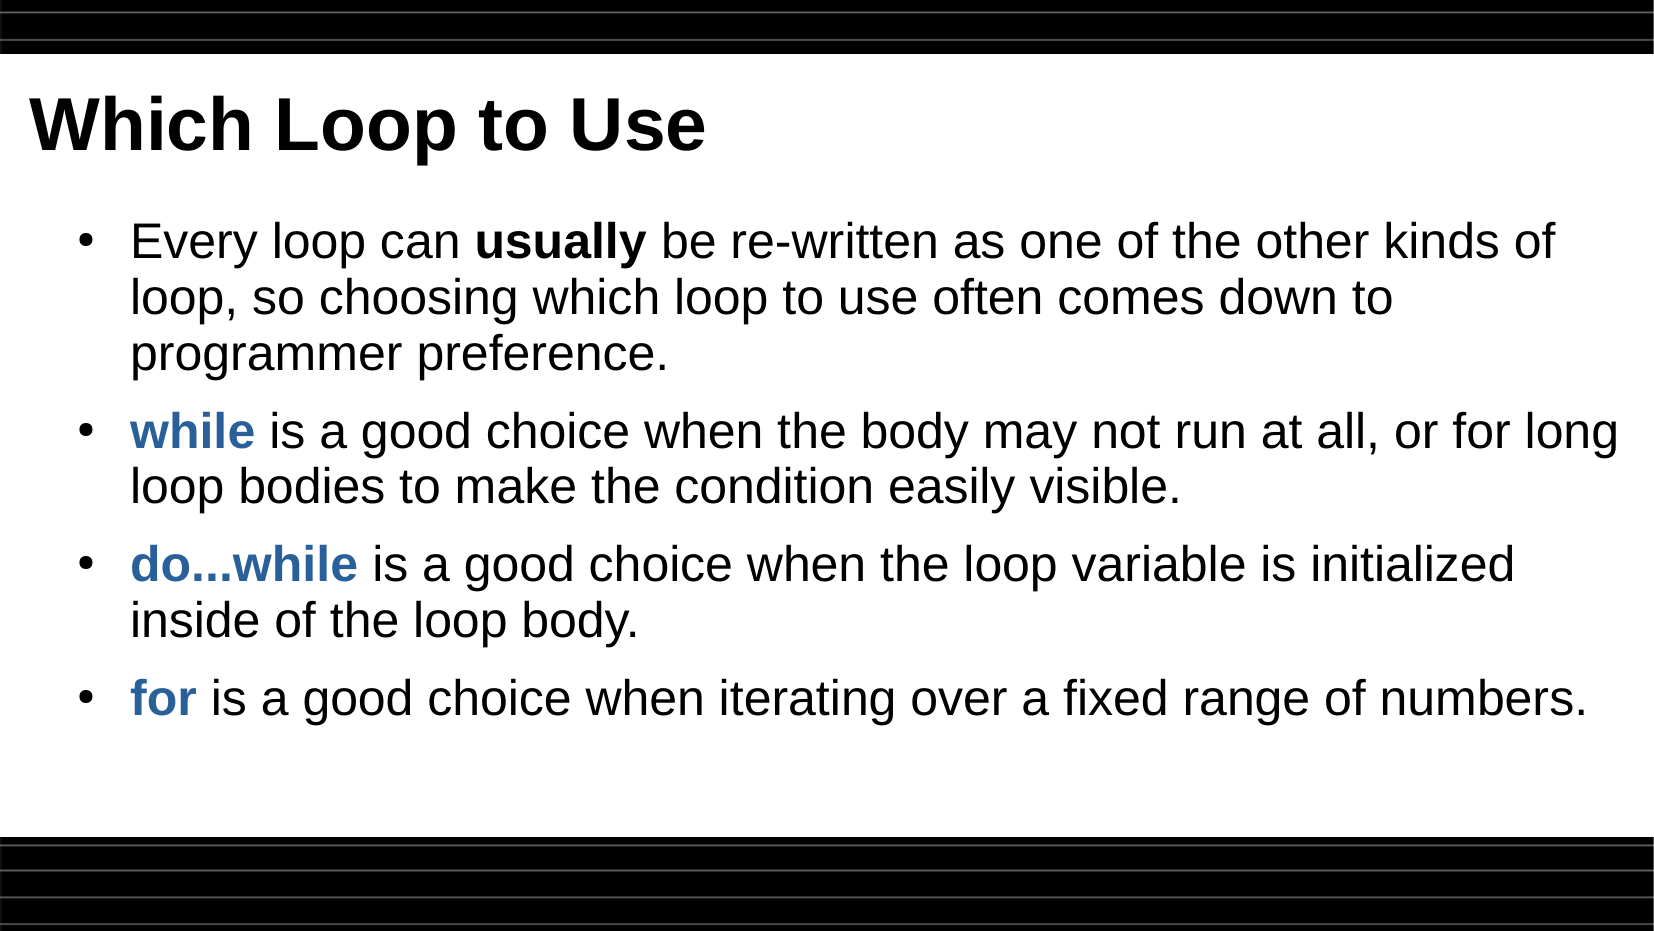

Which Loop to Use
# Every loop can usually be re-written as one of the other kinds of loop, so choosing which loop to use often comes down to programmer preference.
while is a good choice when the body may not run at all, or for long loop bodies to make the condition easily visible.
do...while is a good choice when the loop variable is initialized inside of the loop body.
for is a good choice when iterating over a fixed range of numbers.